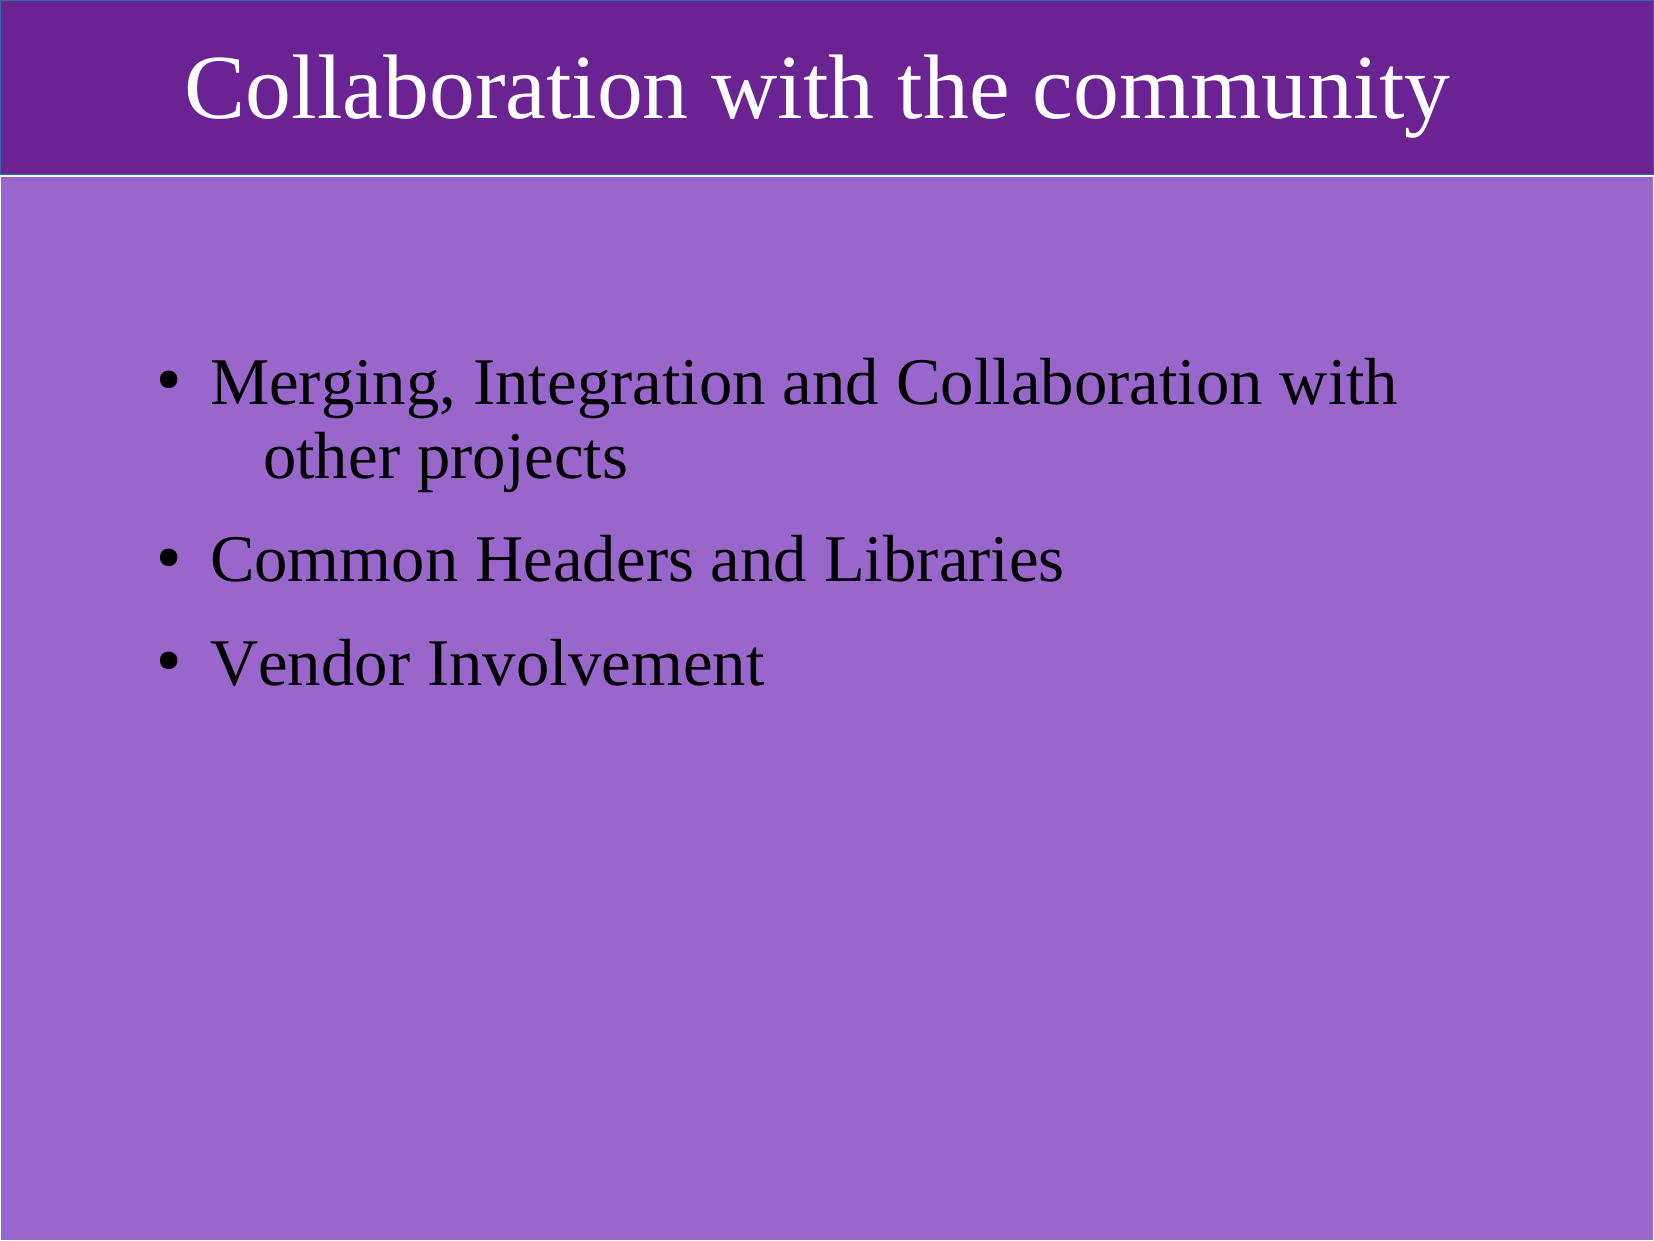

# Collaboration with the community
Merging, Integration and Collaboration with other projects
Common Headers and Libraries
Vendor Involvement